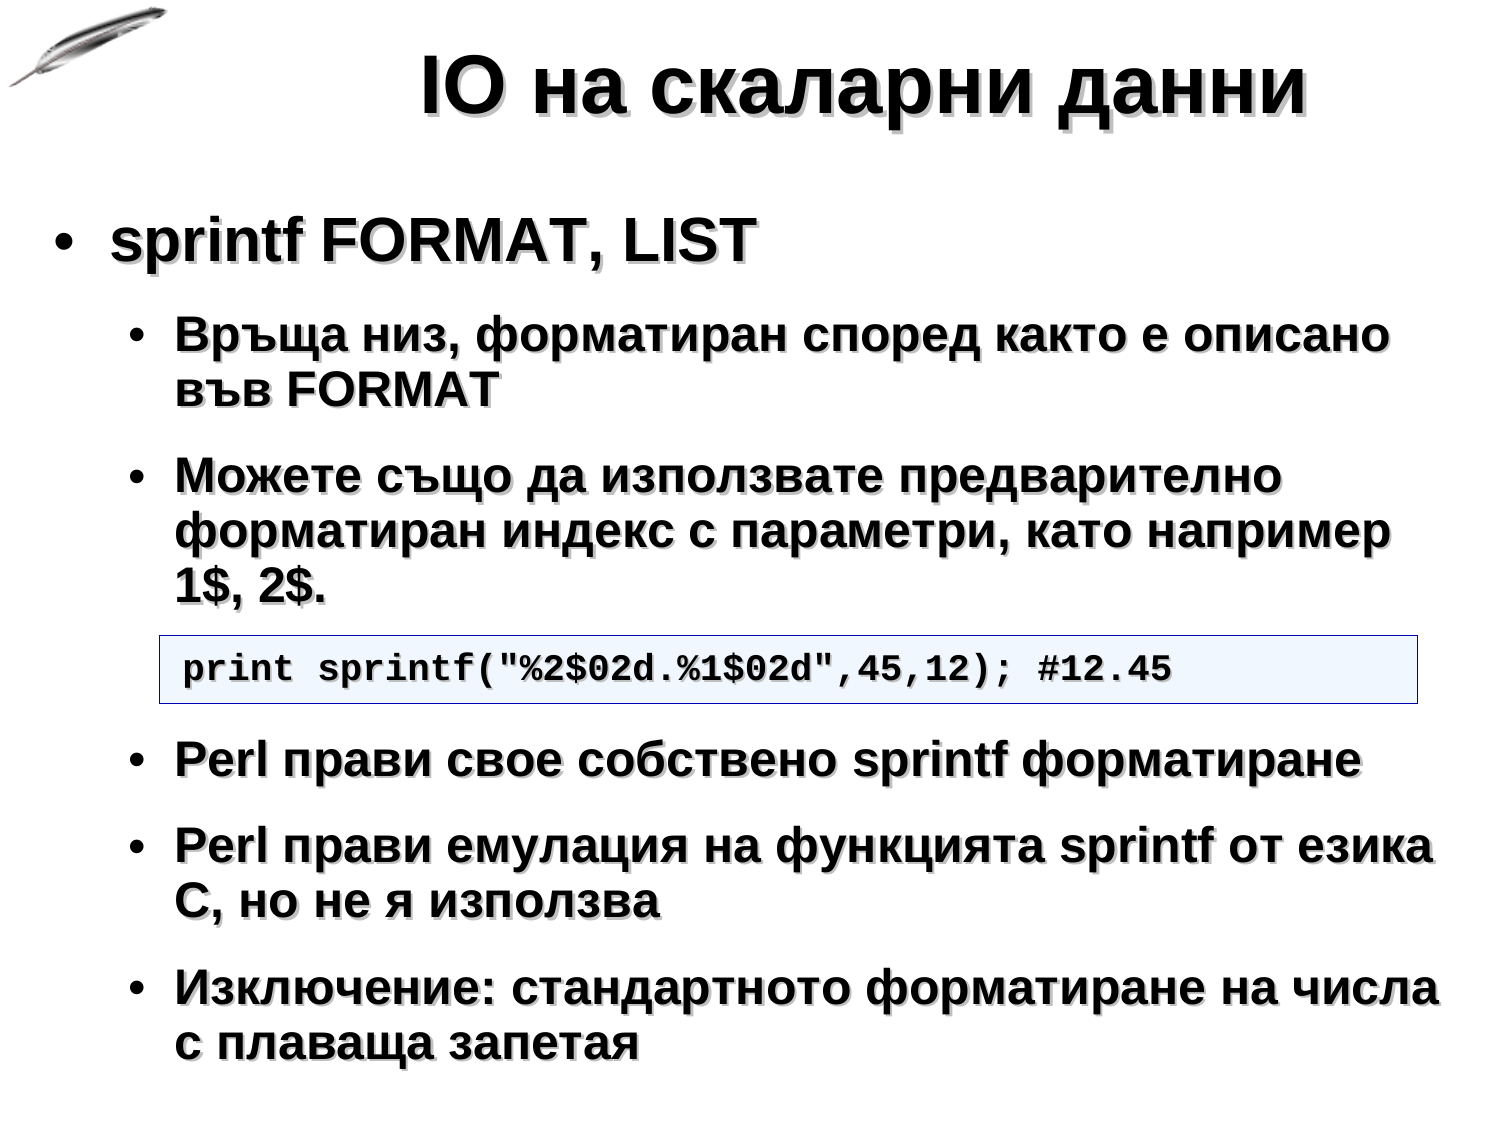

# IO на скаларни данни
sprintf FORMAT, LIST
Връща низ, форматиран според както е описано във FORMAT
Можете също да използвате предварително форматиран индекс с параметри, като например 1$, 2$.
Perl прави свое собствено sprintf форматиране
Perl прави емулация на функцията sprintf от езика C, но не я използва
Изключение: стандартното форматиране на числа с плаваща запетая
print sprintf("%2$02d.%1$02d",45,12); #12.45